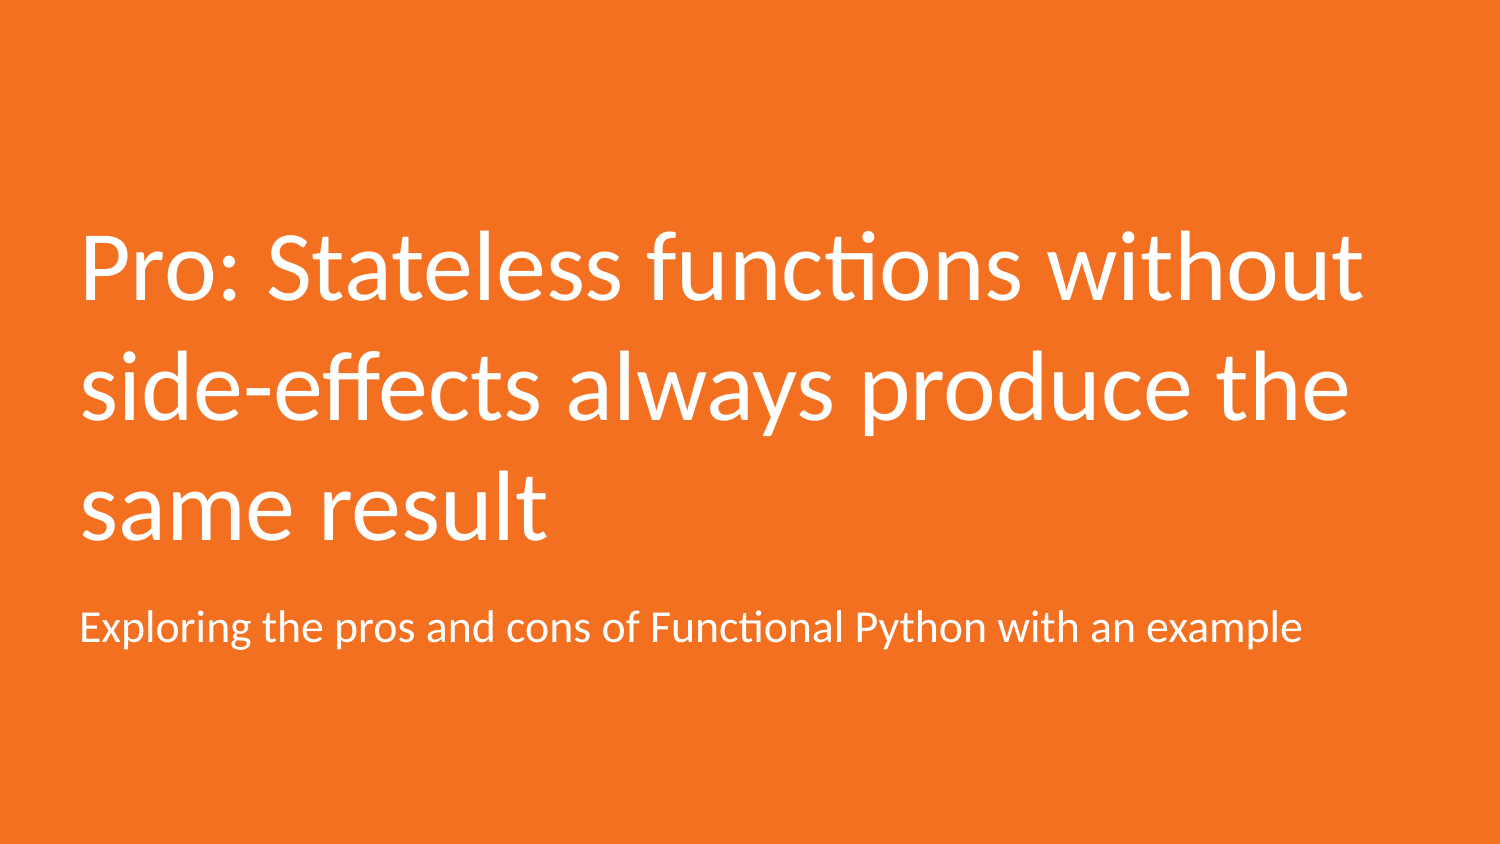

# Pro: Stateless functions without side-effects always produce the same result
Exploring the pros and cons of Functional Python with an example